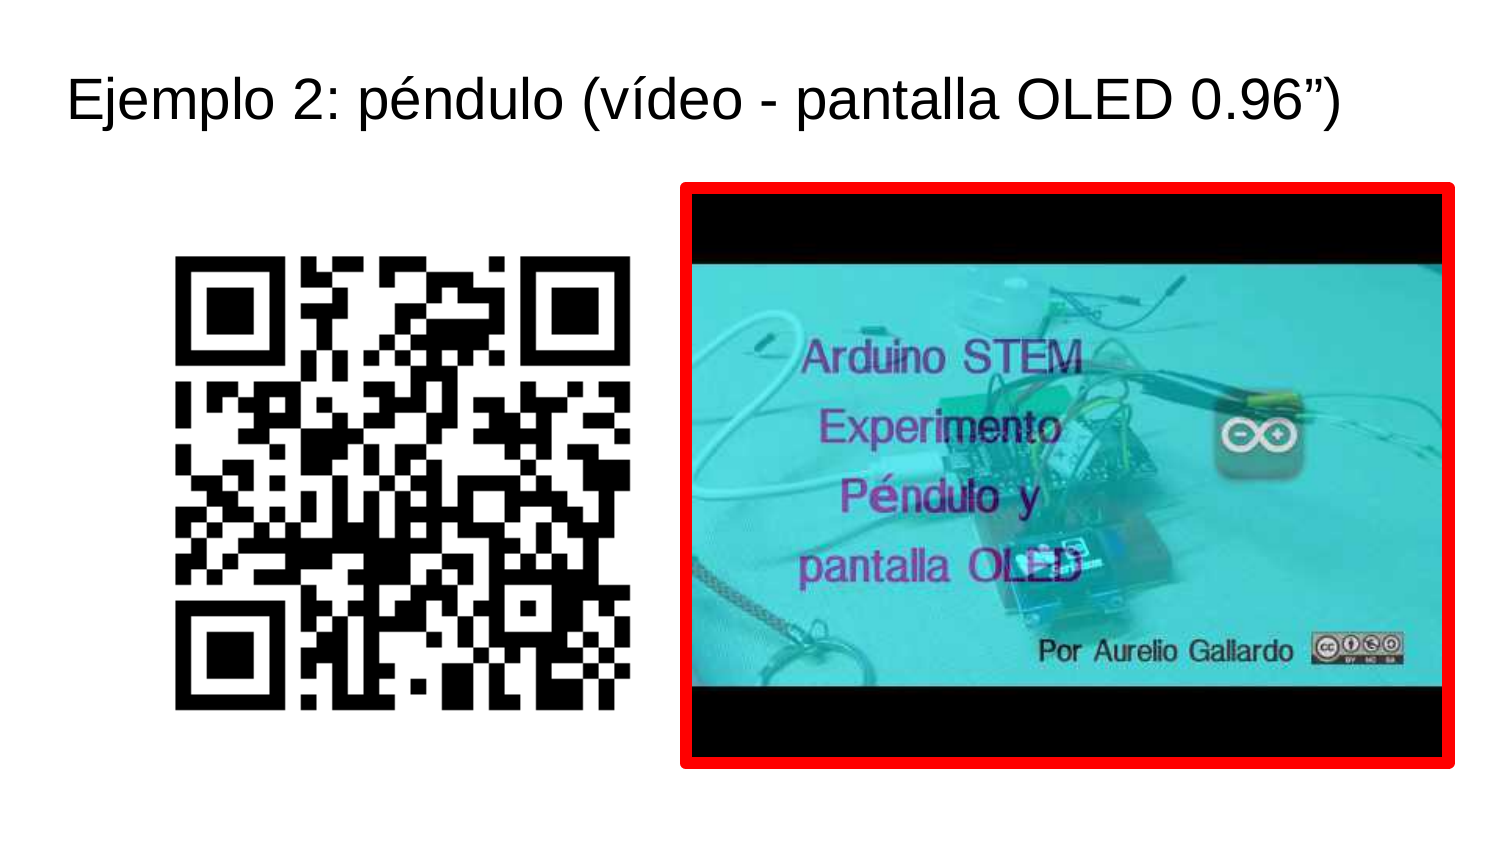

Ejemplo 2: péndulo (vídeo - pantalla OLED 0.96”)